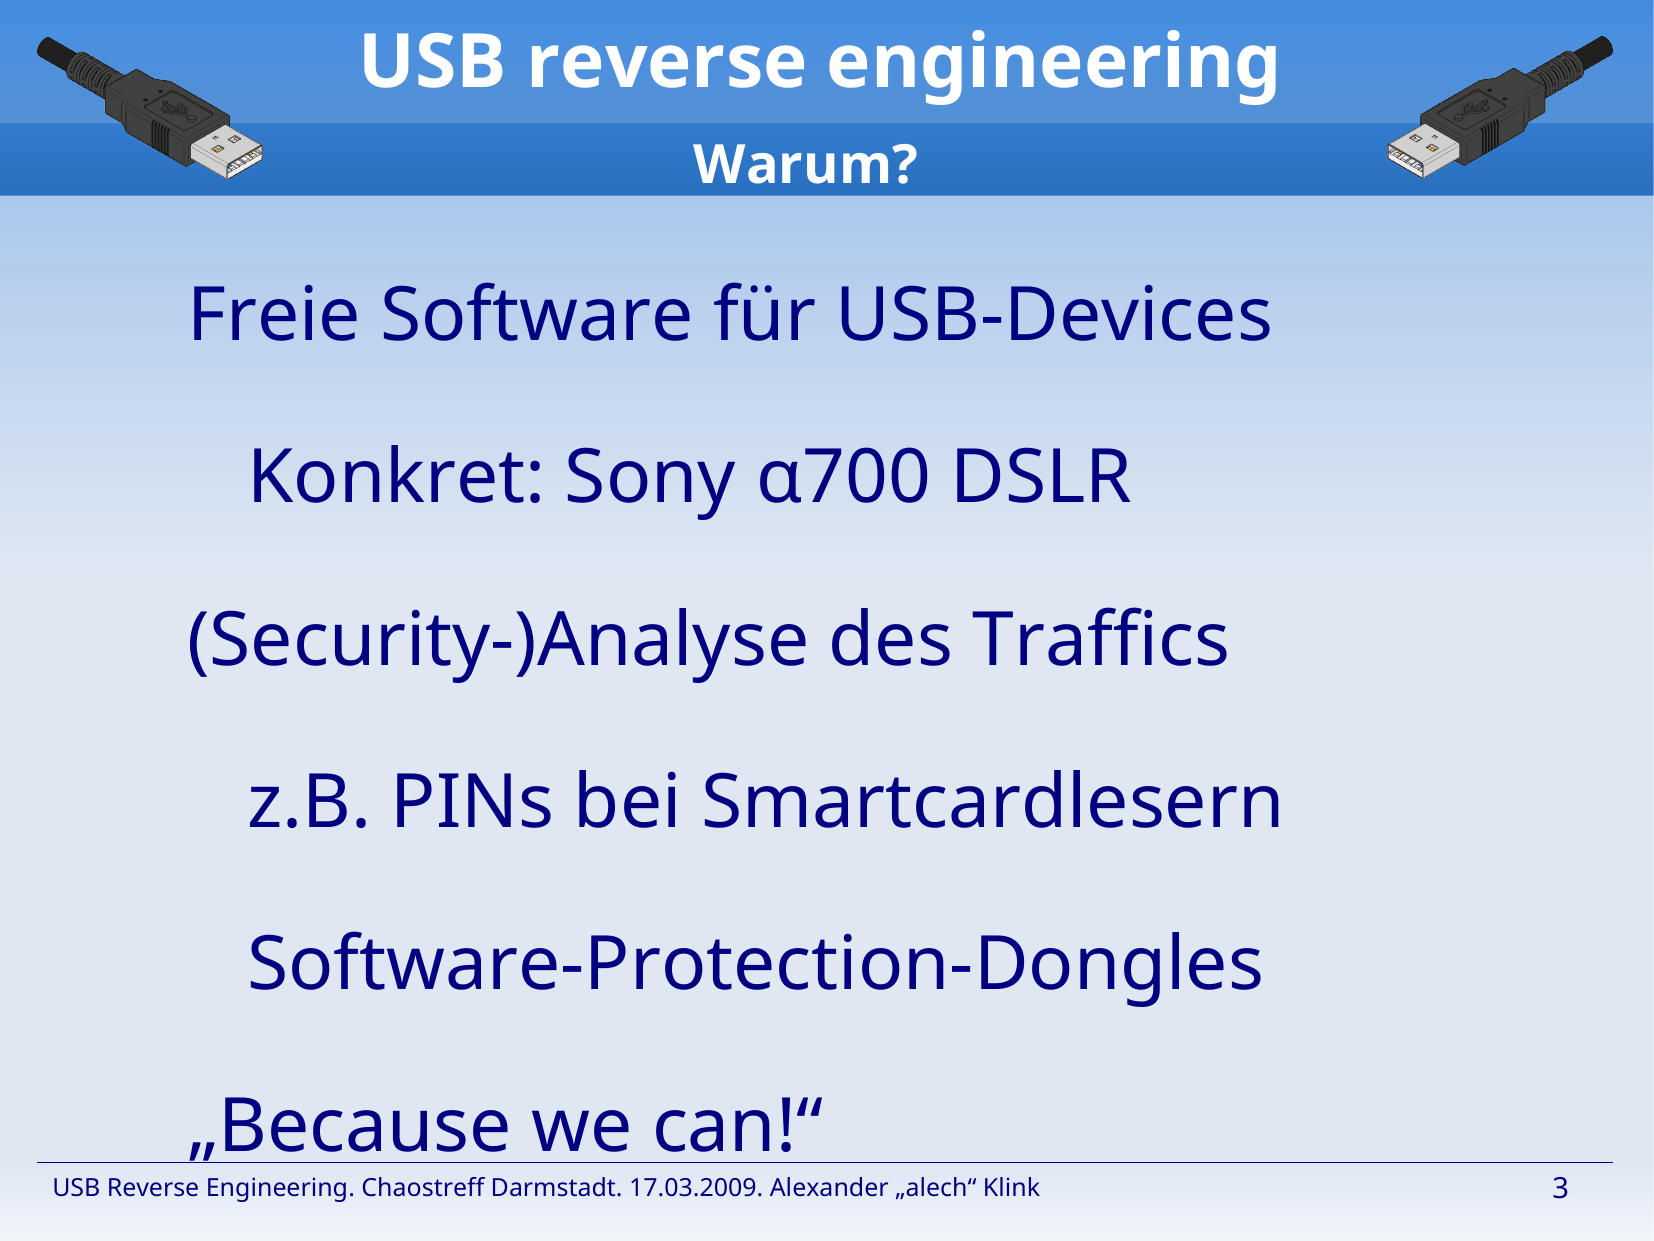

# USB reverse engineering
Warum?
Freie Software für USB-Devices
Konkret: Sony α700 DSLR
(Security-)Analyse des Traffics
z.B. PINs bei Smartcardlesern
Software-Protection-Dongles
„Because we can!“
USB Reverse Engineering. Chaostreff Darmstadt. 17.03.2009. Alexander „alech“ Klink